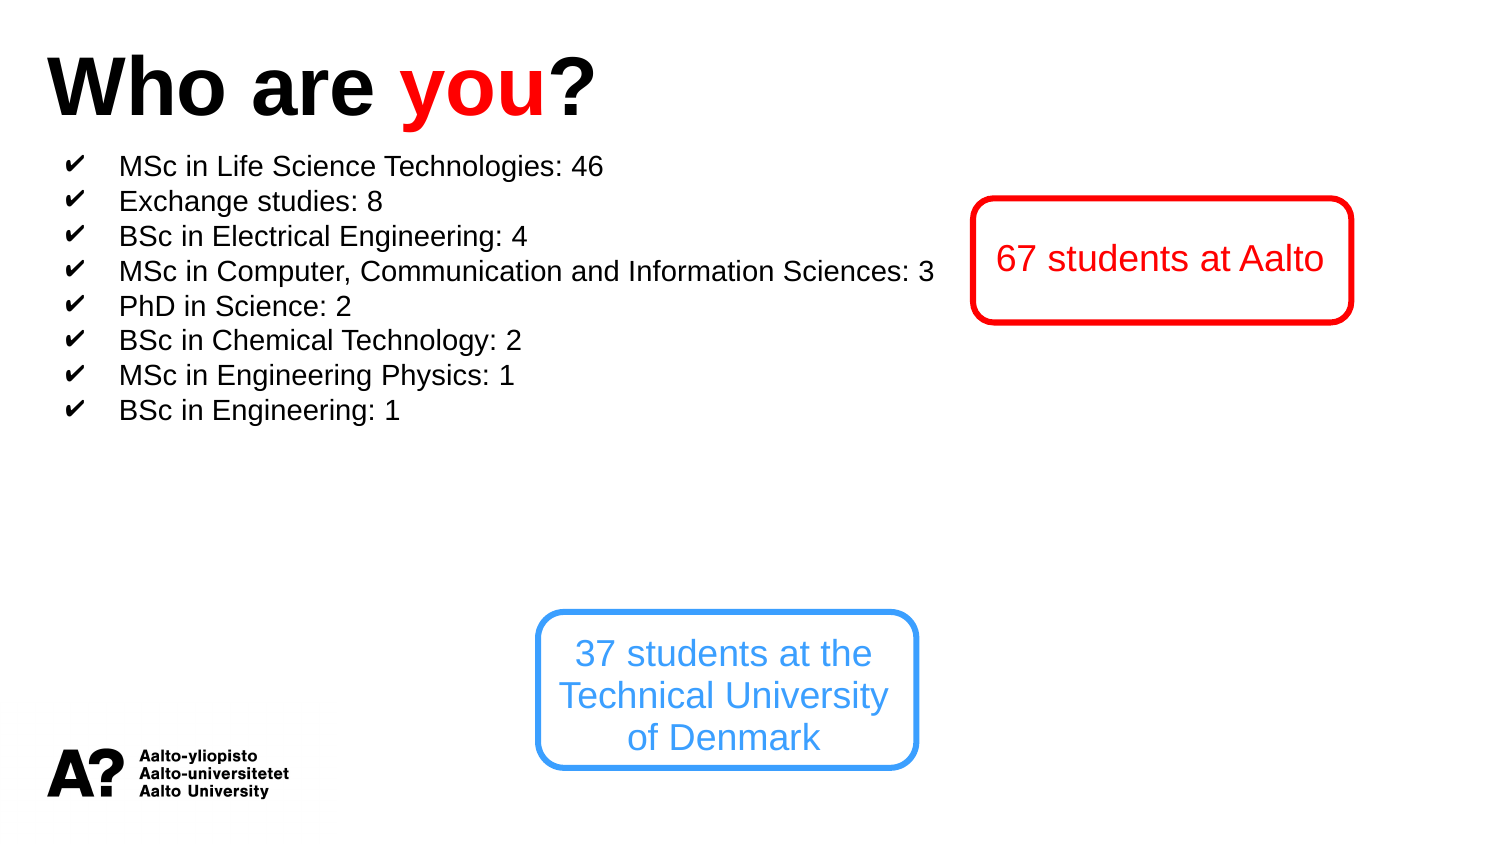

# Who are you?
MSc in Life Science Technologies: 46
Exchange studies: 8
BSc in Electrical Engineering: 4
MSc in Computer, Communication and Information Sciences: 3
PhD in Science: 2
BSc in Chemical Technology: 2
MSc in Engineering Physics: 1
BSc in Engineering: 1
67 students at Aalto
37 students at the Technical University of Denmark